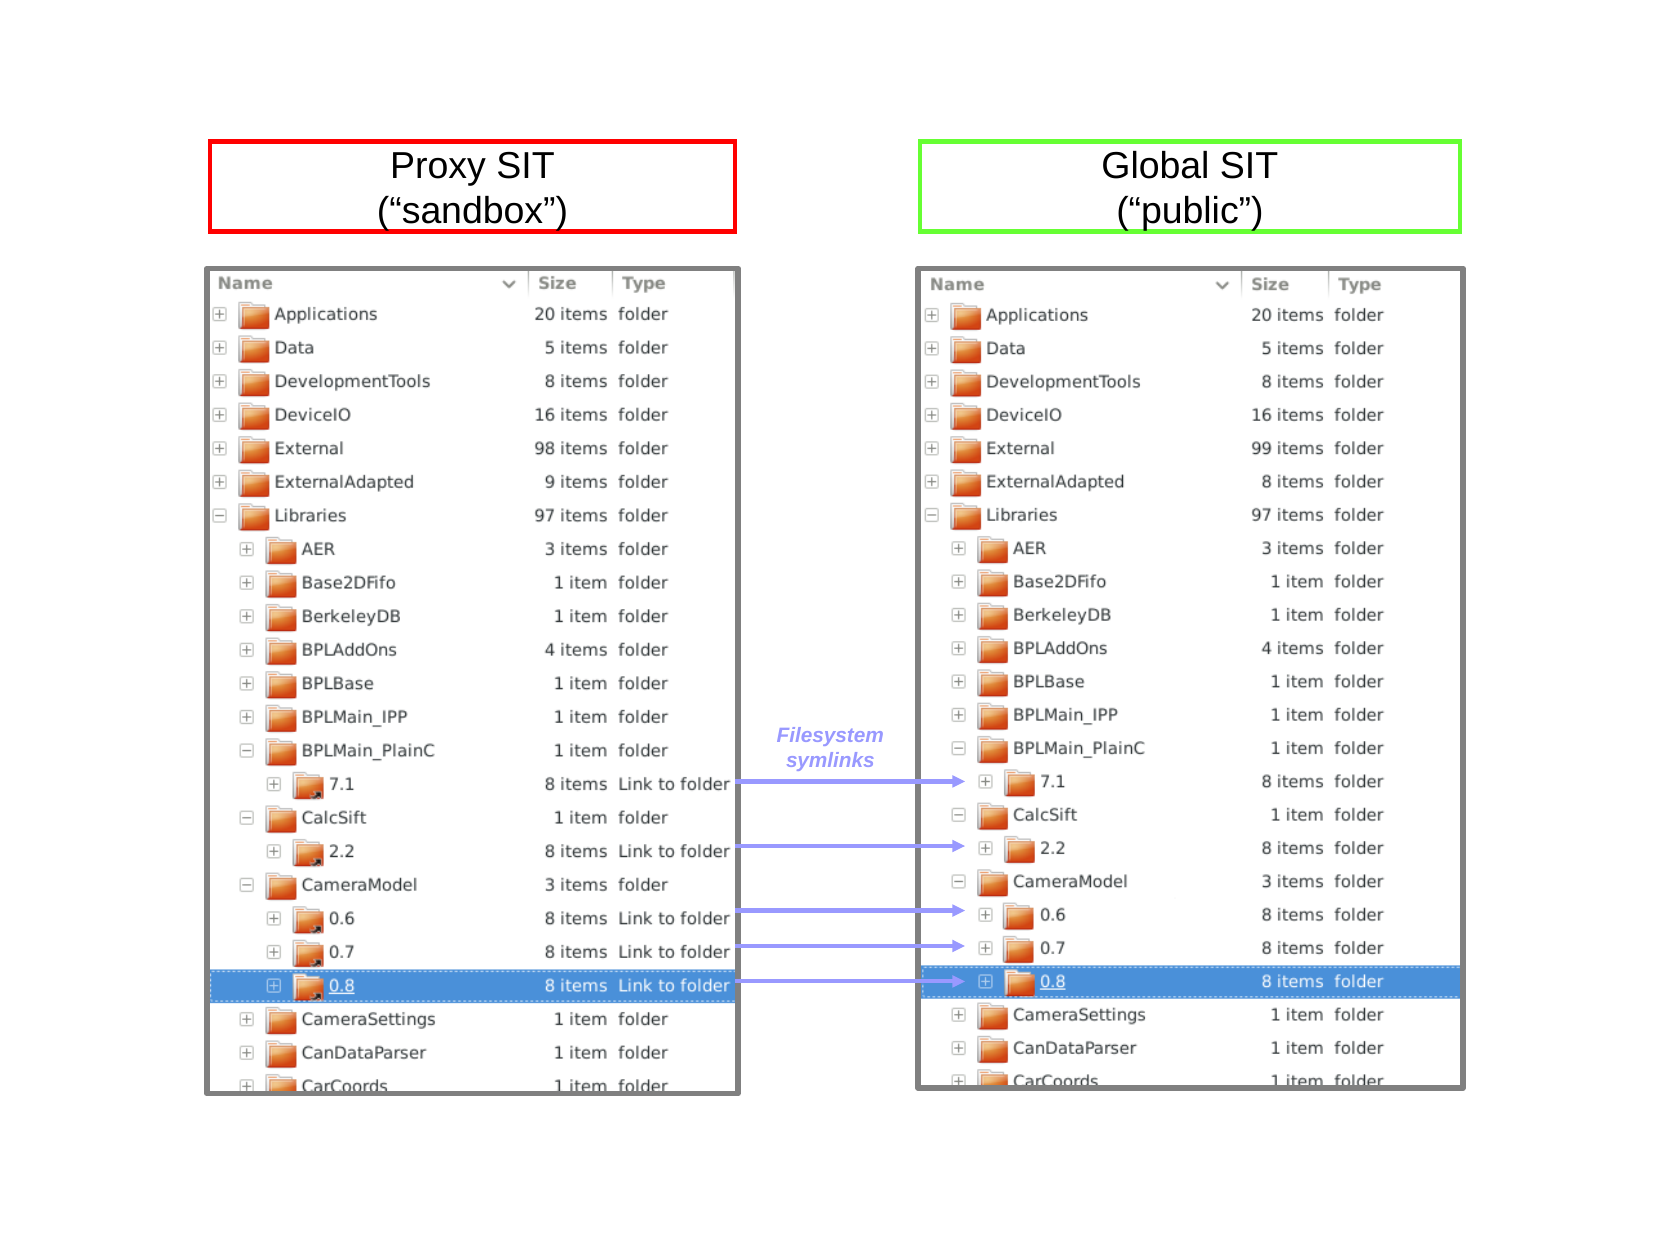

Proxy SIT
(“sandbox”)
Global SIT
(“public”)
Filesystem
symlinks